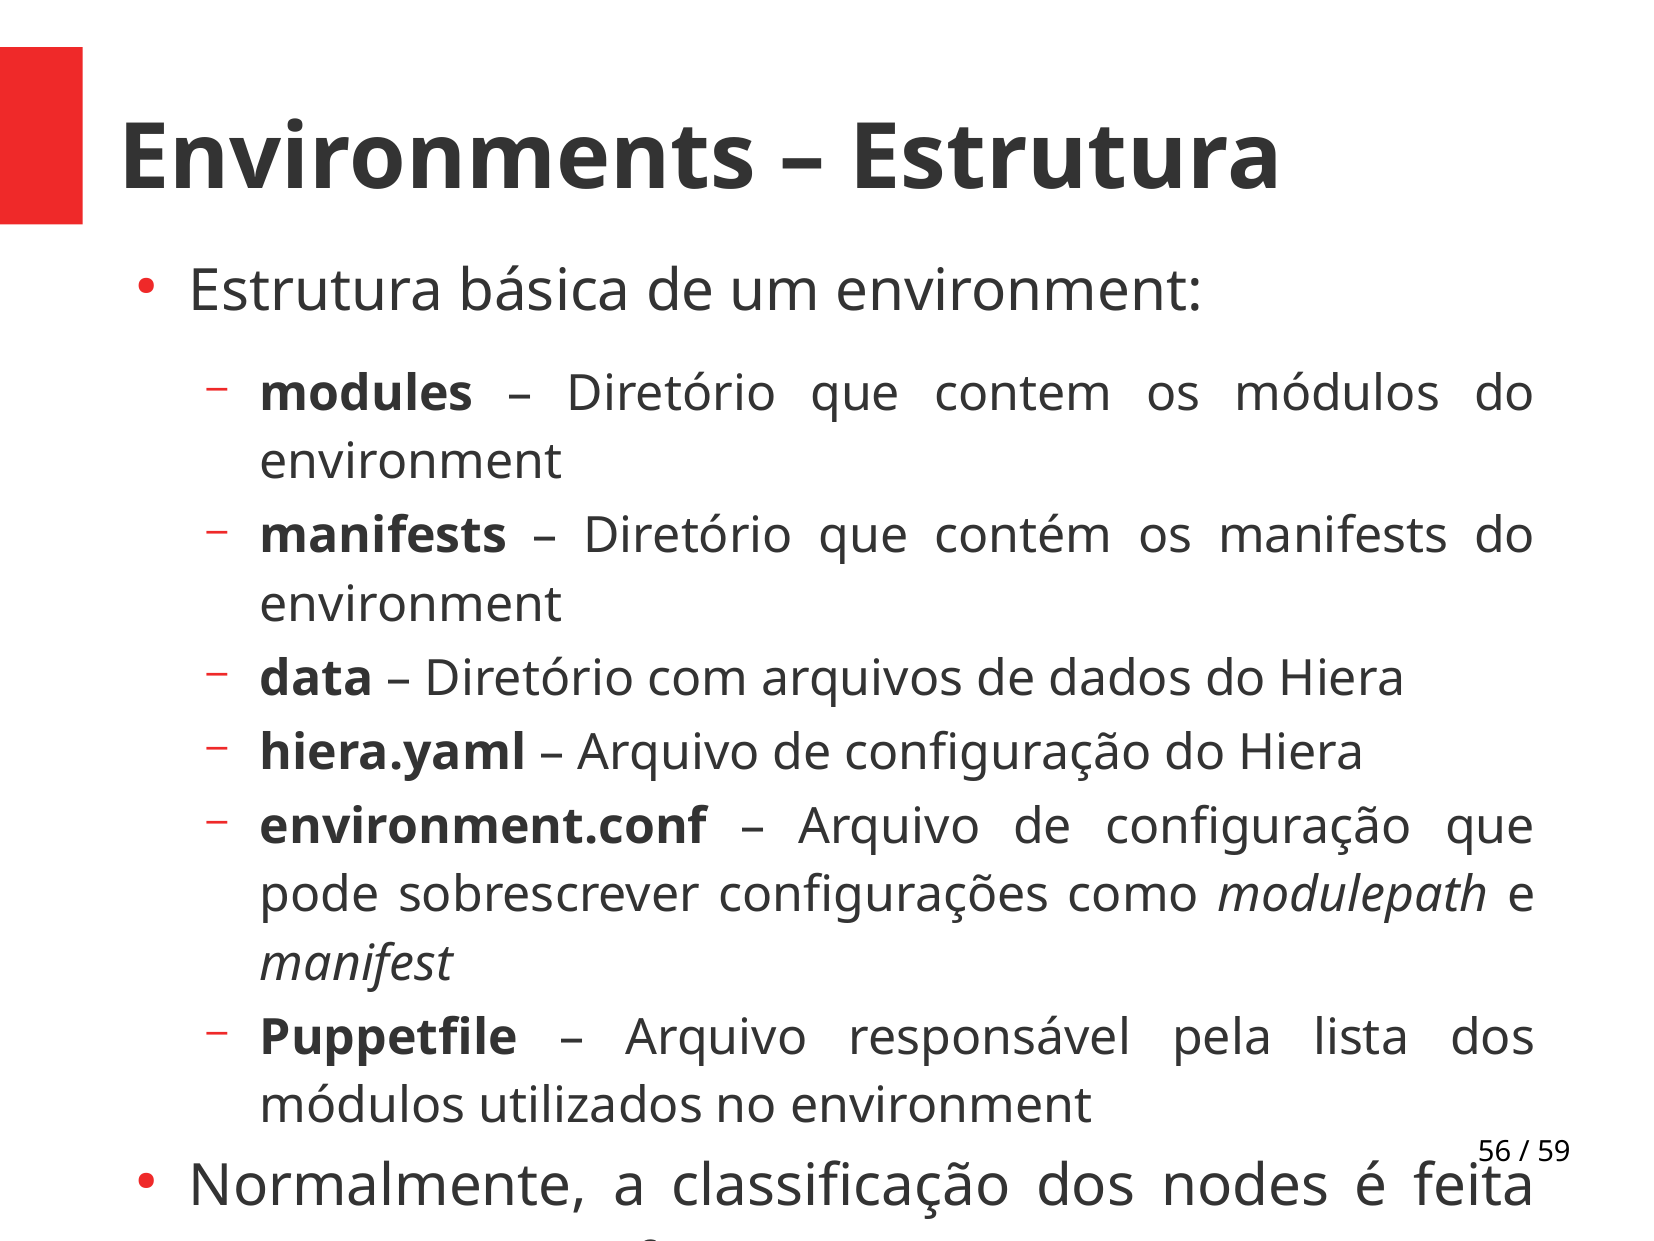

# Environments – Estrutura
Estrutura básica de um environment:
modules – Diretório que contem os módulos do environment
manifests – Diretório que contém os manifests do environment
data – Diretório com arquivos de dados do Hiera
hiera.yaml – Arquivo de configuração do Hiera
environment.conf – Arquivo de configuração que pode sobrescrever configurações como modulepath e manifest
Puppetfile – Arquivo responsável pela lista dos módulos utilizados no environment
Normalmente, a classificação dos nodes é feita no arquivo manifests/site.pp
56